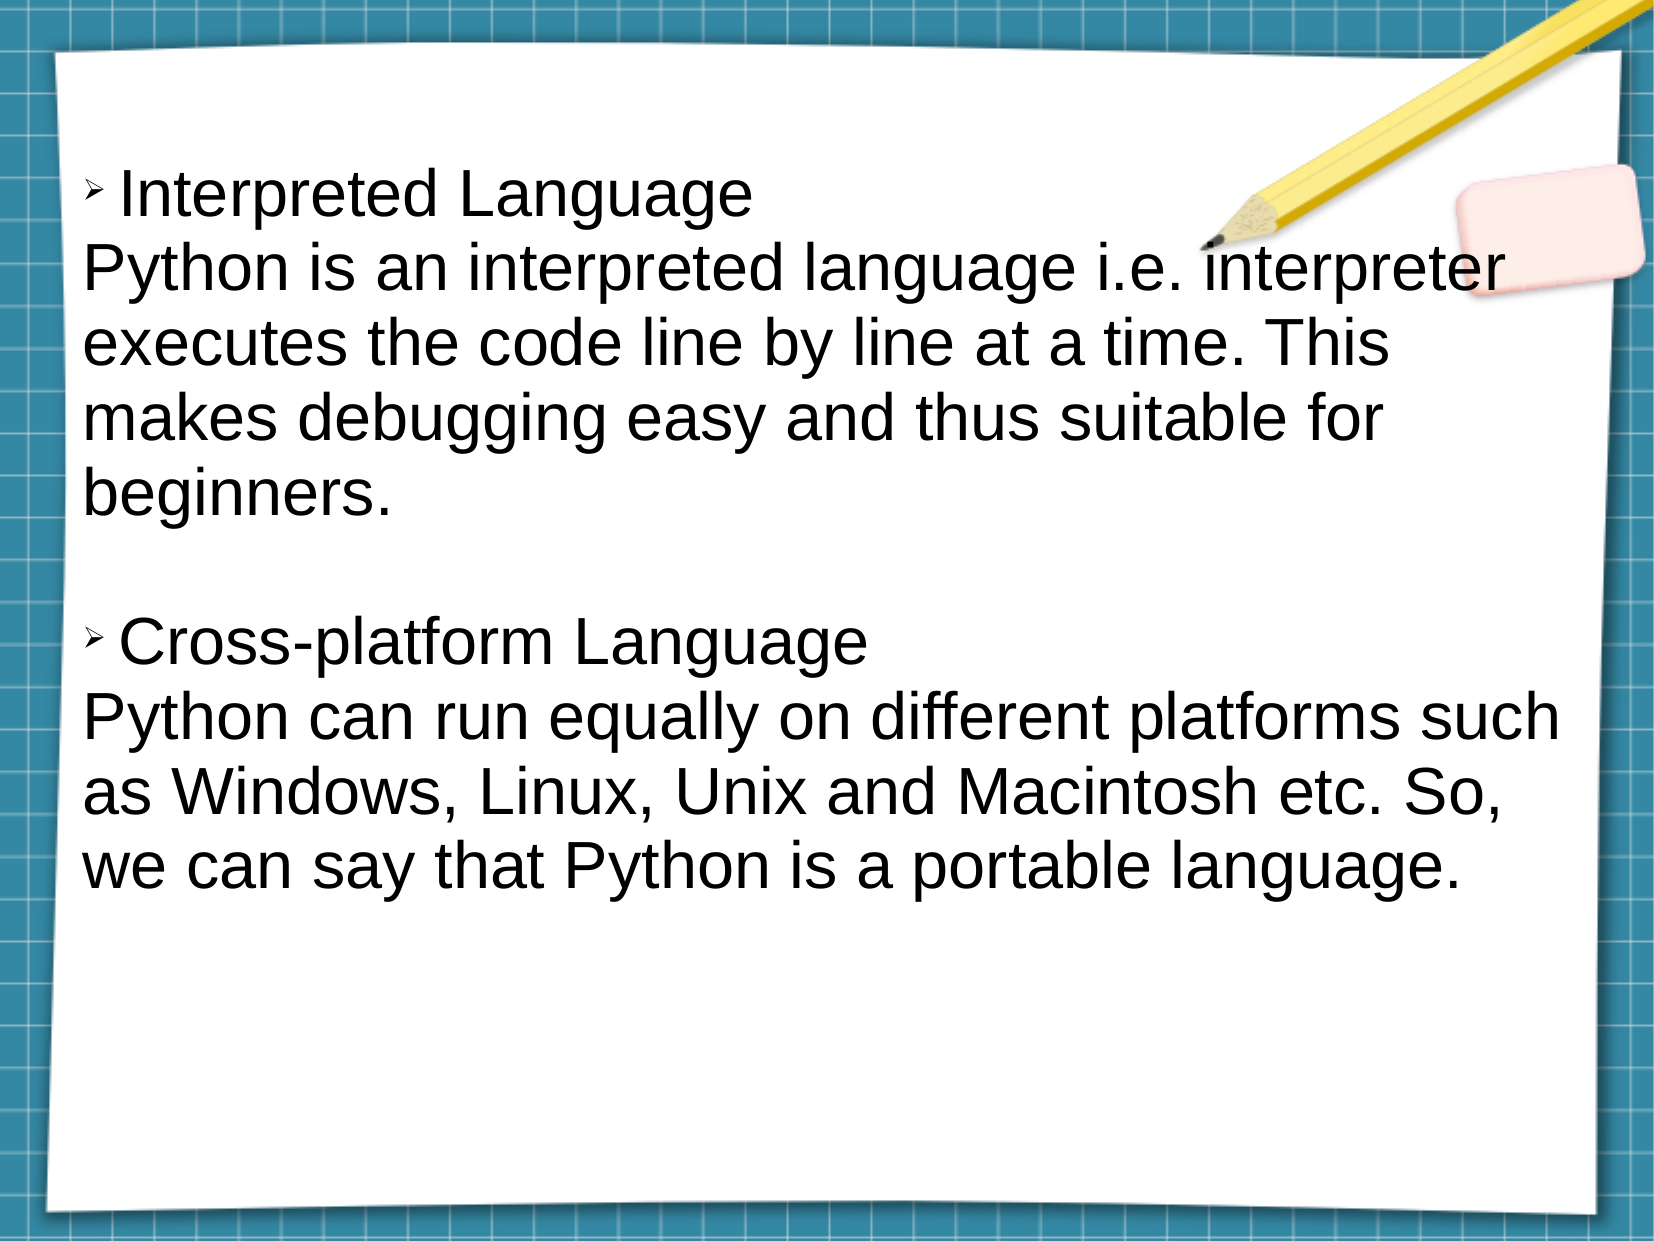

# Interpreted Language
Python is an interpreted language i.e. interpreter executes the code line by line at a time. This makes debugging easy and thus suitable for beginners.
Cross-platform Language
Python can run equally on different platforms such as Windows, Linux, Unix and Macintosh etc. So, we can say that Python is a portable language.